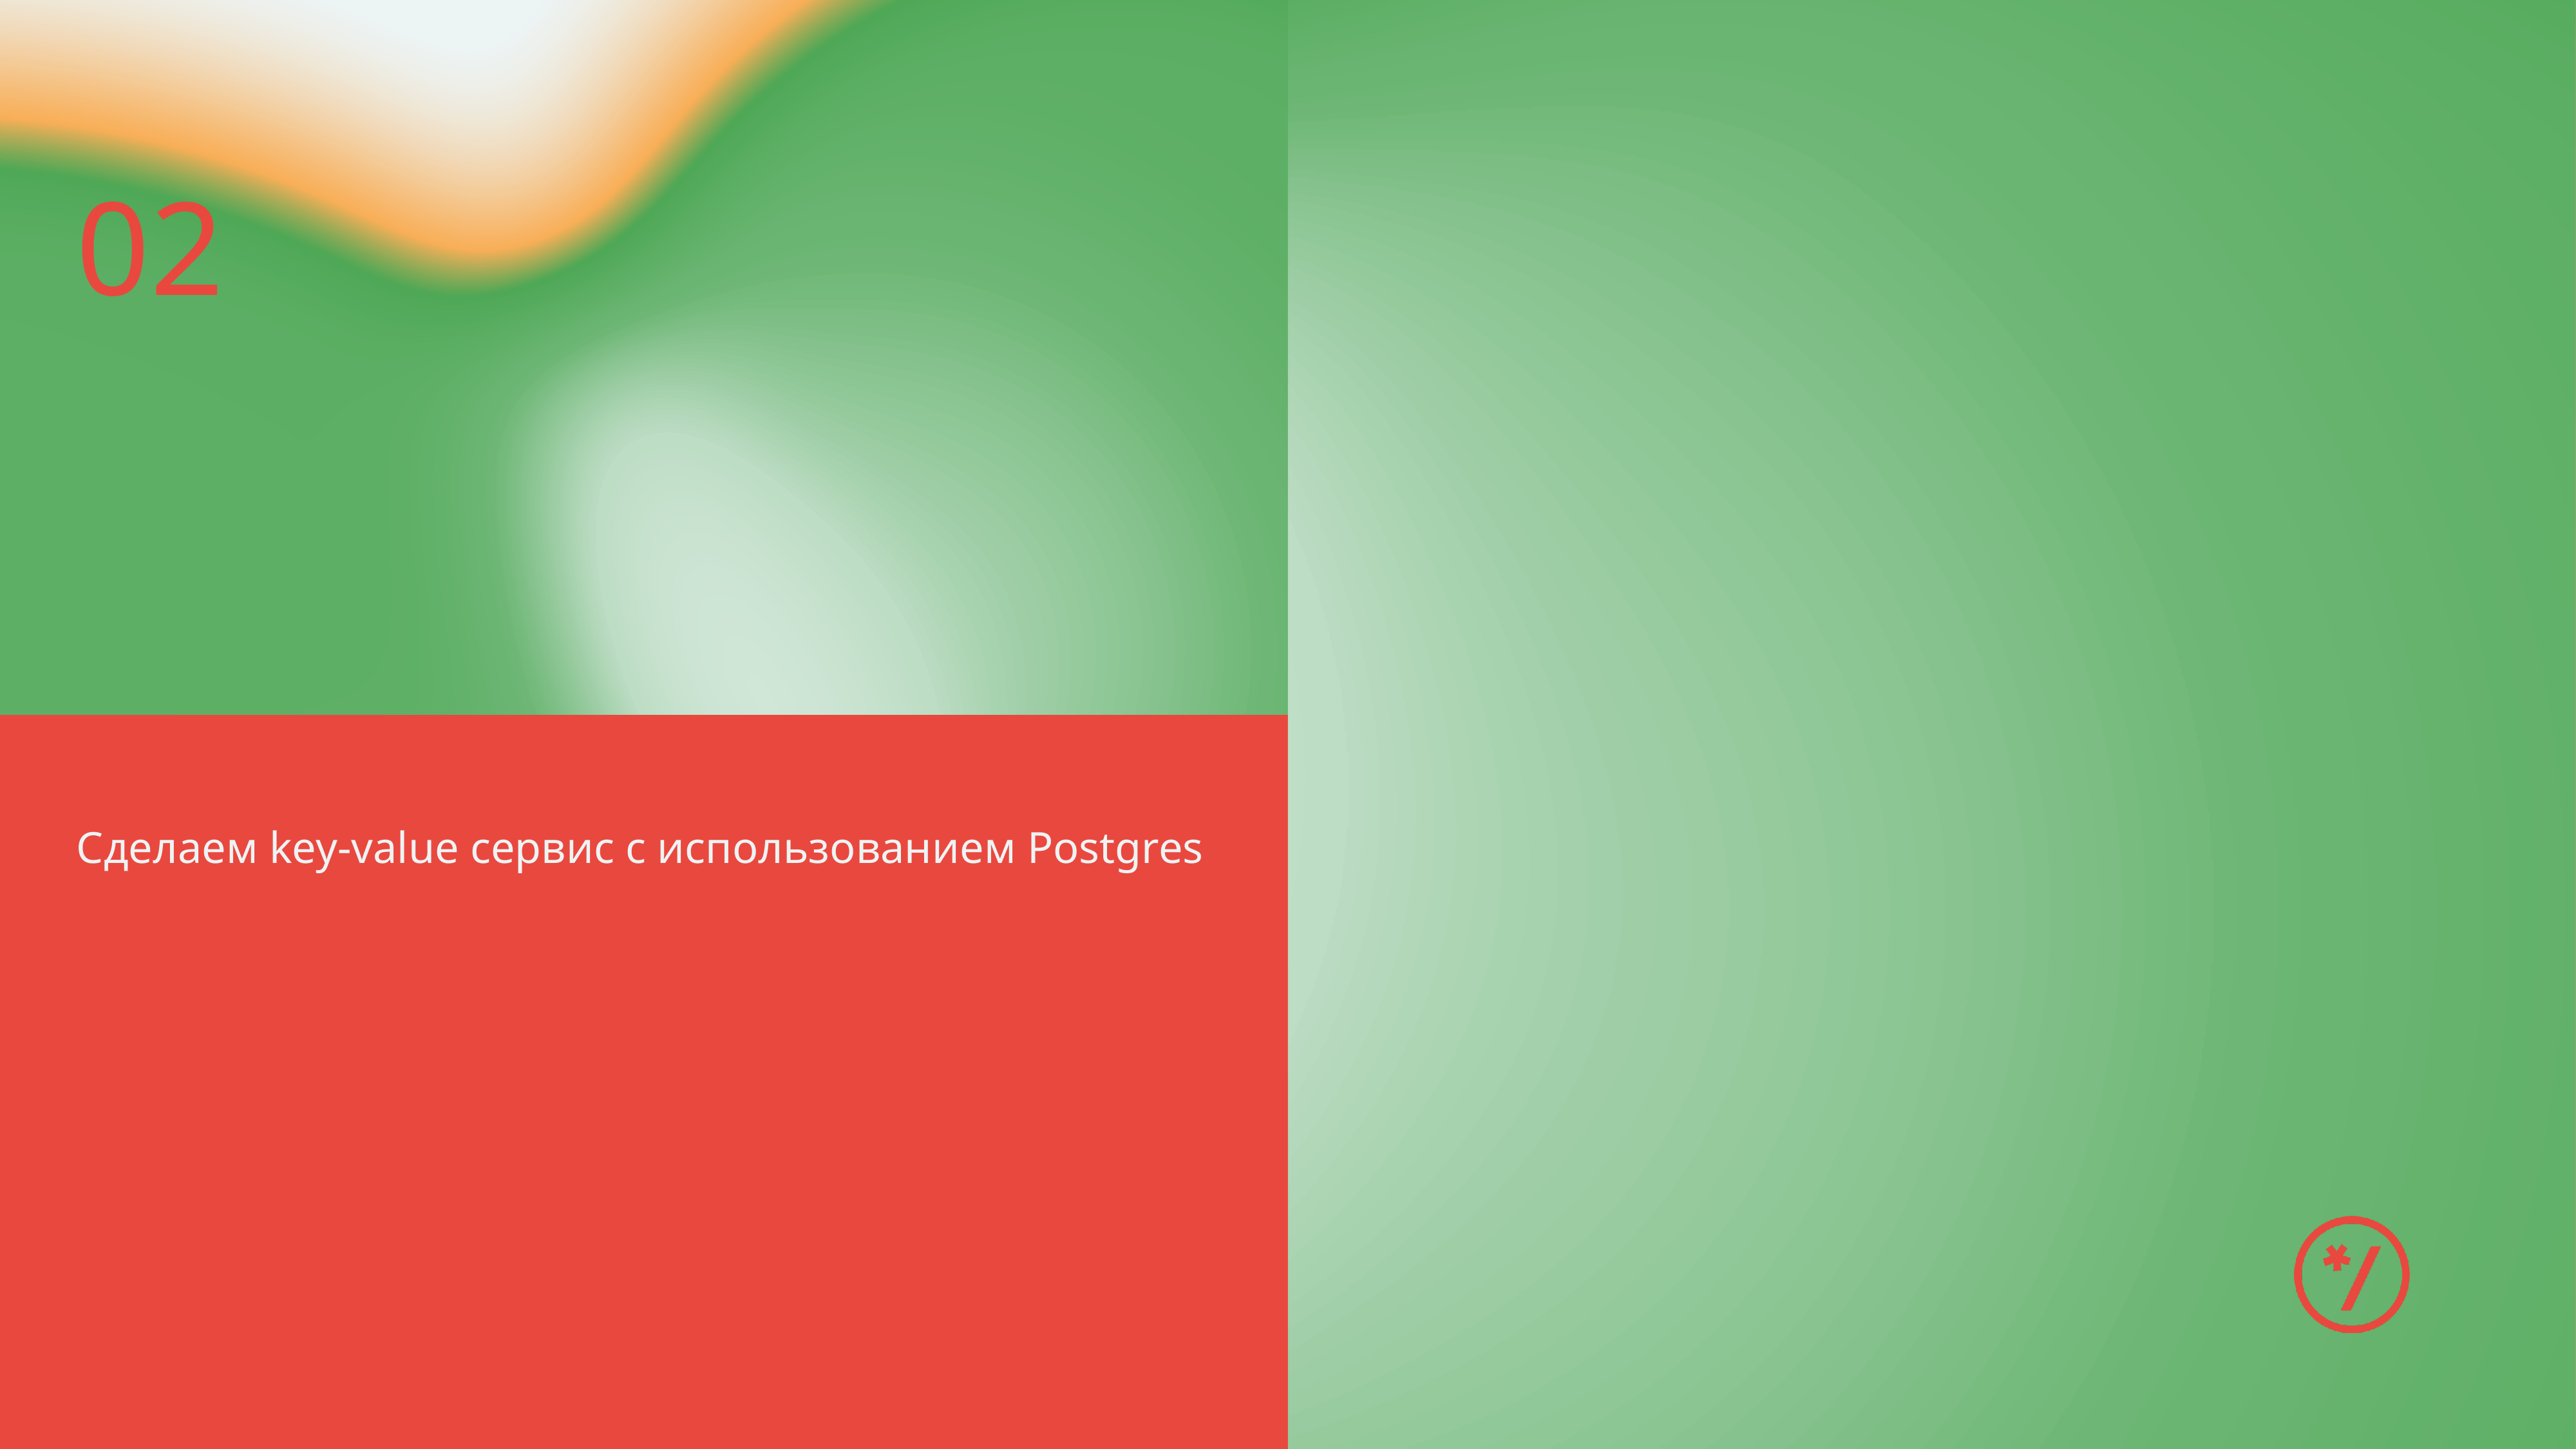

# 02
Cделаем key-value сервис с использованием Postgres